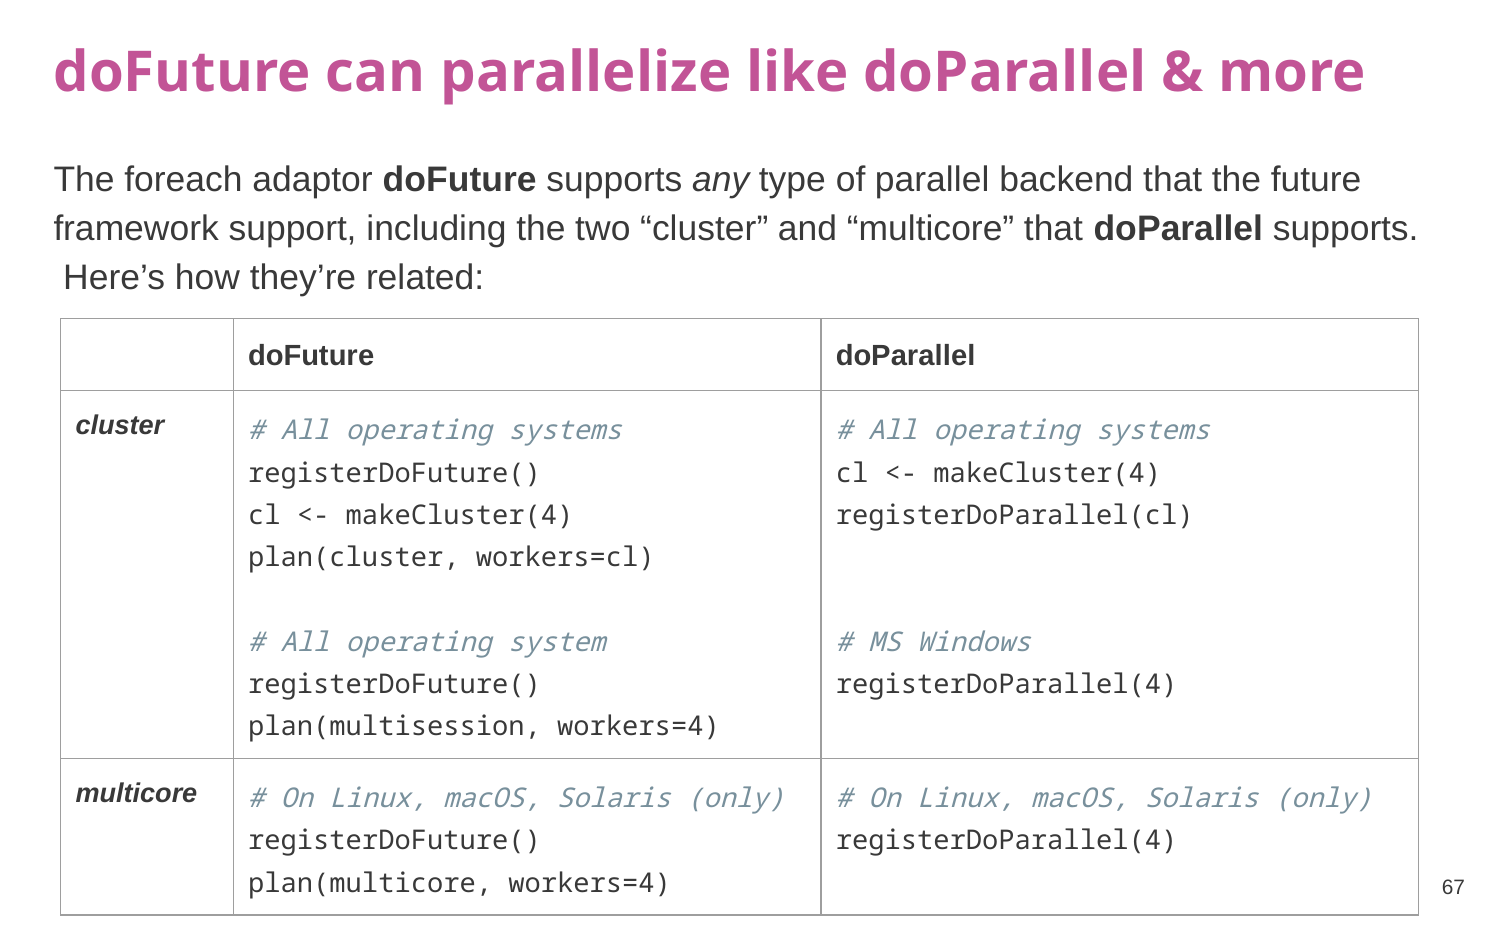

# doFuture can parallelize like doParallel & more
The foreach adaptor doFuture supports any type of parallel backend that the future framework support, including the two “cluster” and “multicore” that doParallel supports. Here’s how they’re related:
| | doFuture | doParallel |
| --- | --- | --- |
| cluster | # All operating systems registerDoFuture() cl <- makeCluster(4) plan(cluster, workers=cl) # All operating system registerDoFuture() plan(multisession, workers=4) | # All operating systems cl <- makeCluster(4) registerDoParallel(cl) # MS Windows registerDoParallel(4) |
| multicore | # On Linux, macOS, Solaris (only) registerDoFuture() plan(multicore, workers=4) | # On Linux, macOS, Solaris (only) registerDoParallel(4) |